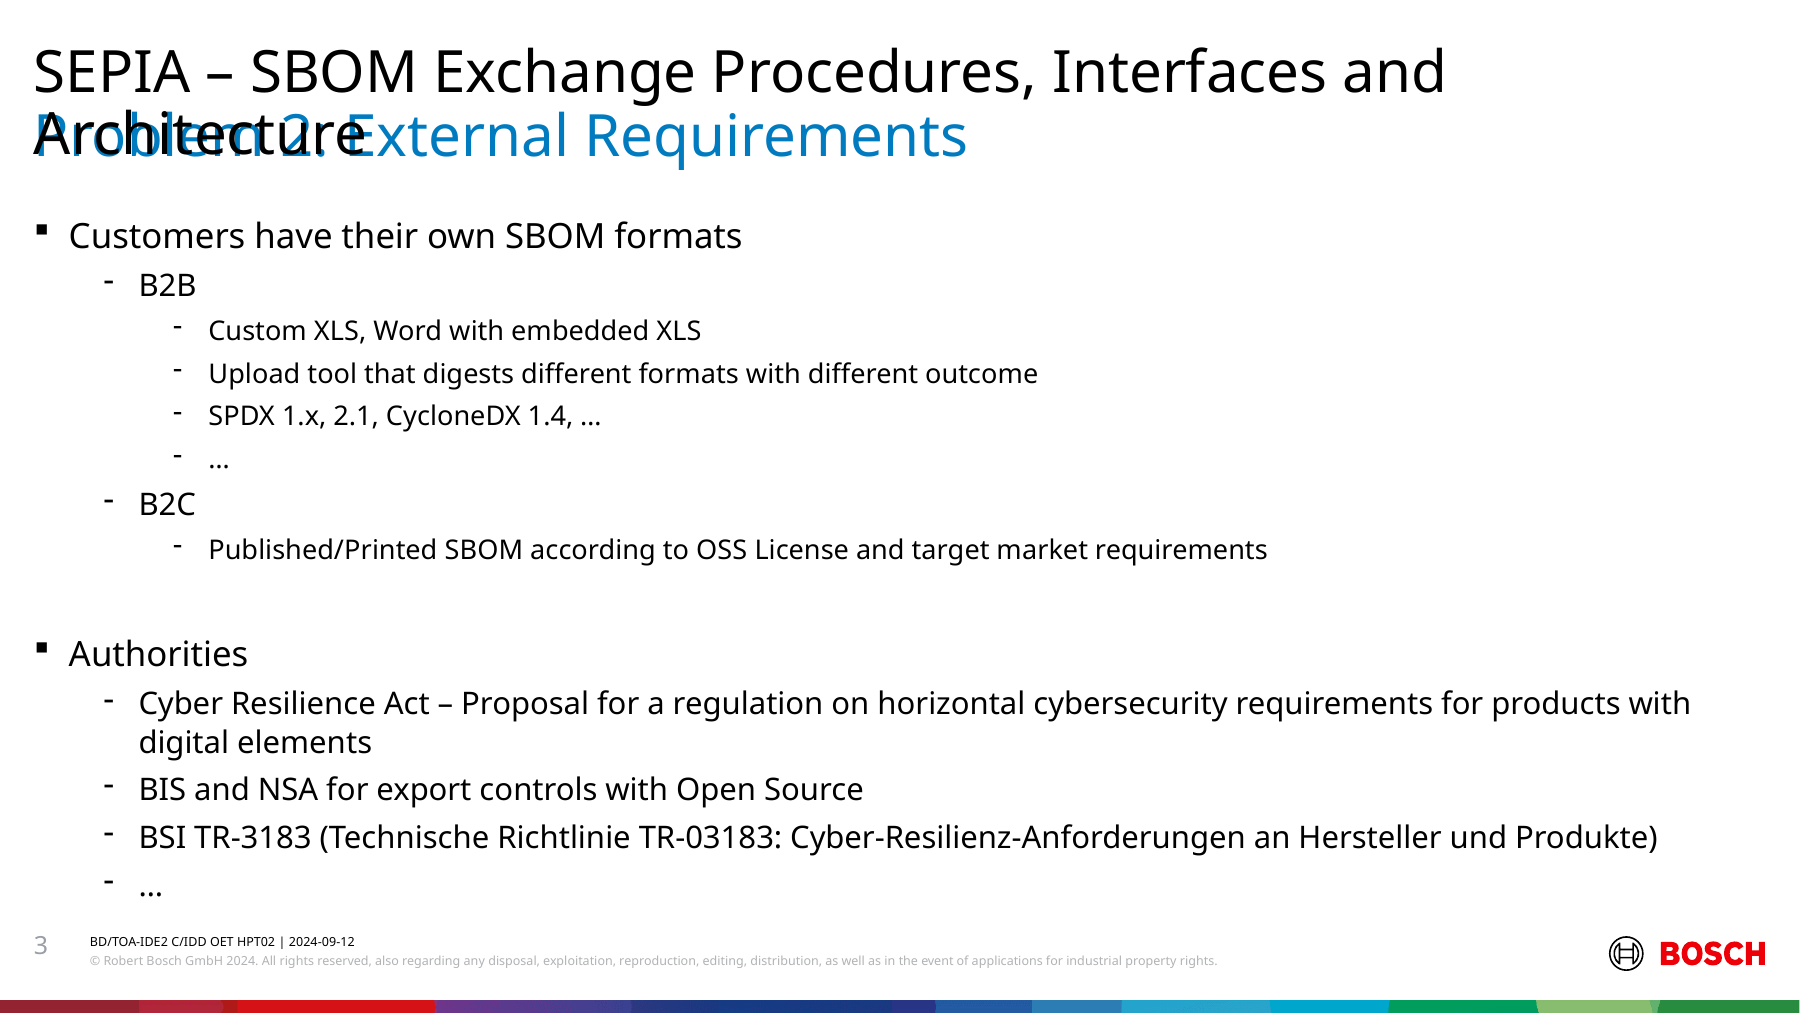

SEPIA – SBOM Exchange Procedures, Interfaces and Architecture
# Problem 2: External Requirements
Customers have their own SBOM formats
B2B
Custom XLS, Word with embedded XLS
Upload tool that digests different formats with different outcome
SPDX 1.x, 2.1, CycloneDX 1.4, …
…
B2C
Published/Printed SBOM according to OSS License and target market requirements
Authorities
Cyber Resilience Act – Proposal for a regulation on horizontal cybersecurity requirements for products with digital elements
BIS and NSA for export controls with Open Source
BSI TR-3183 (Technische Richtlinie TR-03183: Cyber-Resilienz-Anforderungen an Hersteller und Produkte)
…